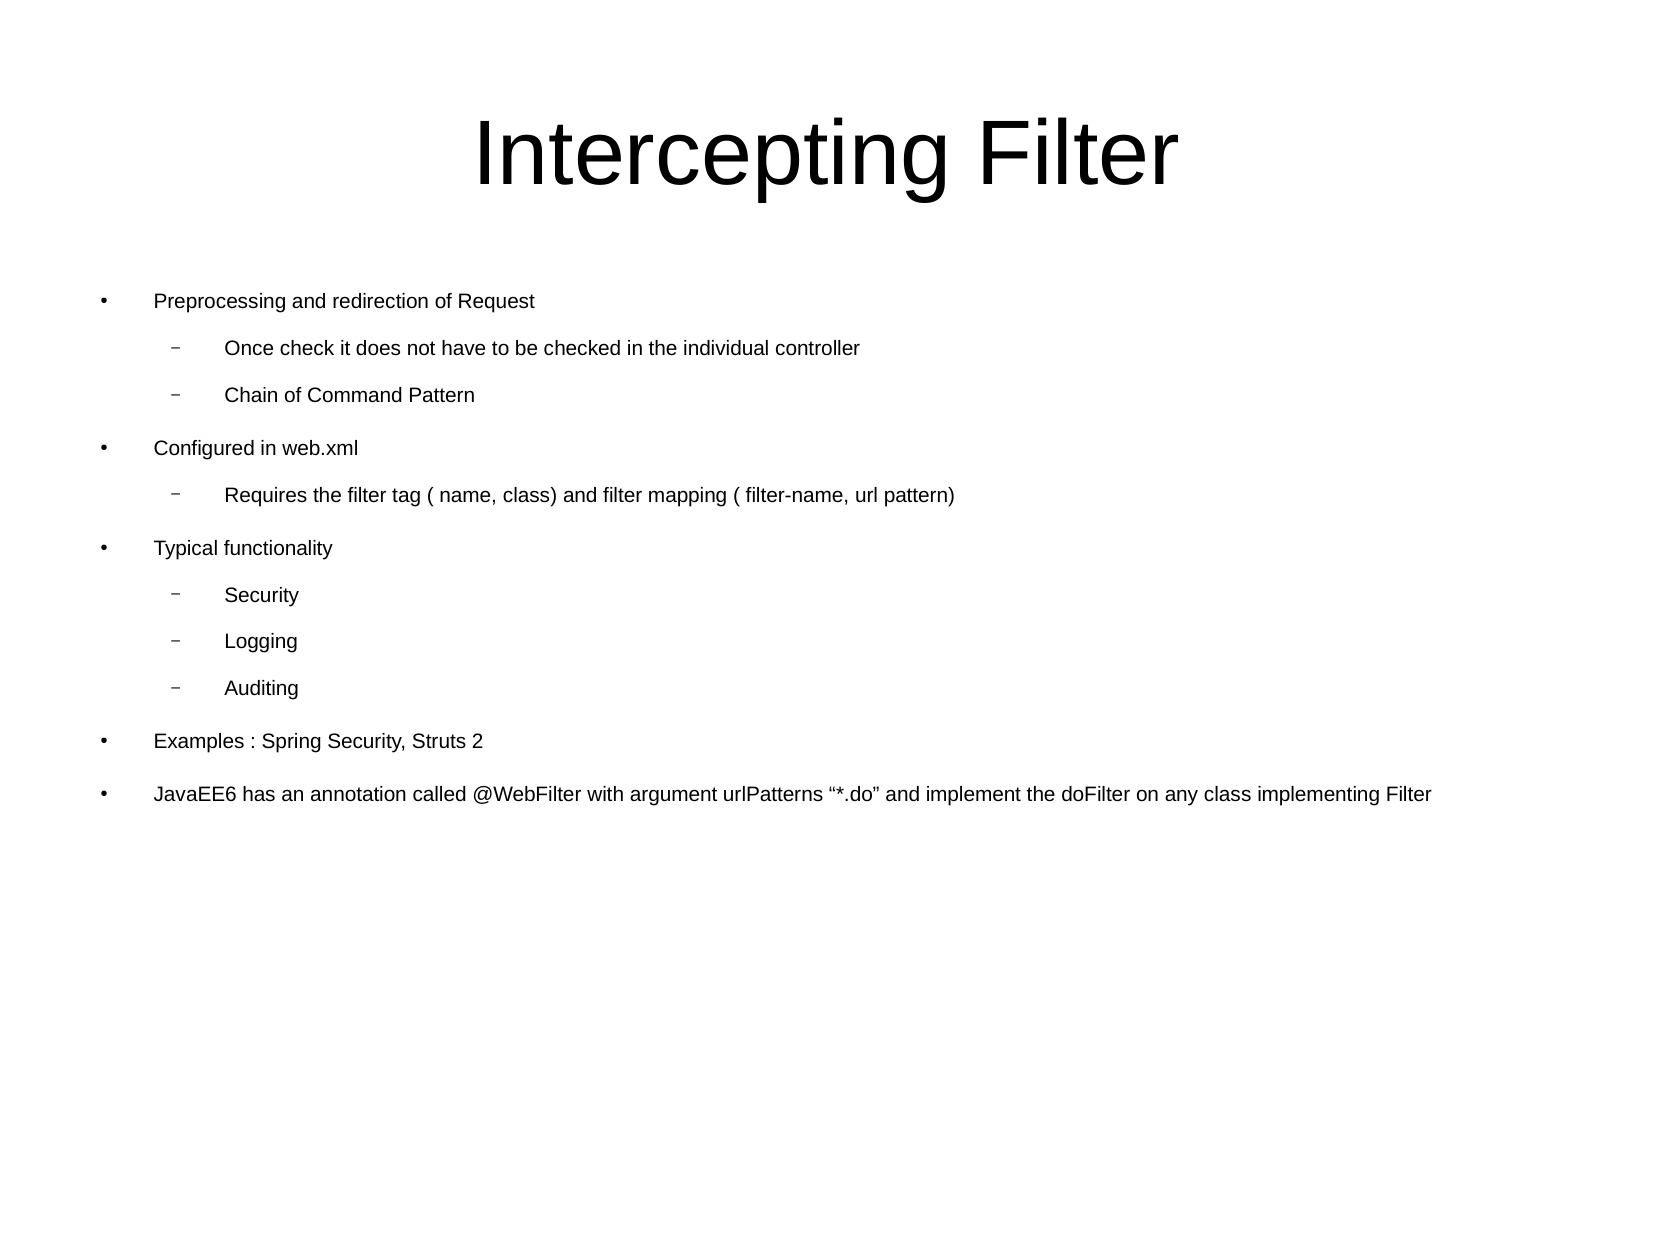

# Intercepting Filter
Preprocessing and redirection of Request
Once check it does not have to be checked in the individual controller
Chain of Command Pattern
Configured in web.xml
Requires the filter tag ( name, class) and filter mapping ( filter-name, url pattern)
Typical functionality
Security
Logging
Auditing
Examples : Spring Security, Struts 2
JavaEE6 has an annotation called @WebFilter with argument urlPatterns “*.do” and implement the doFilter on any class implementing Filter